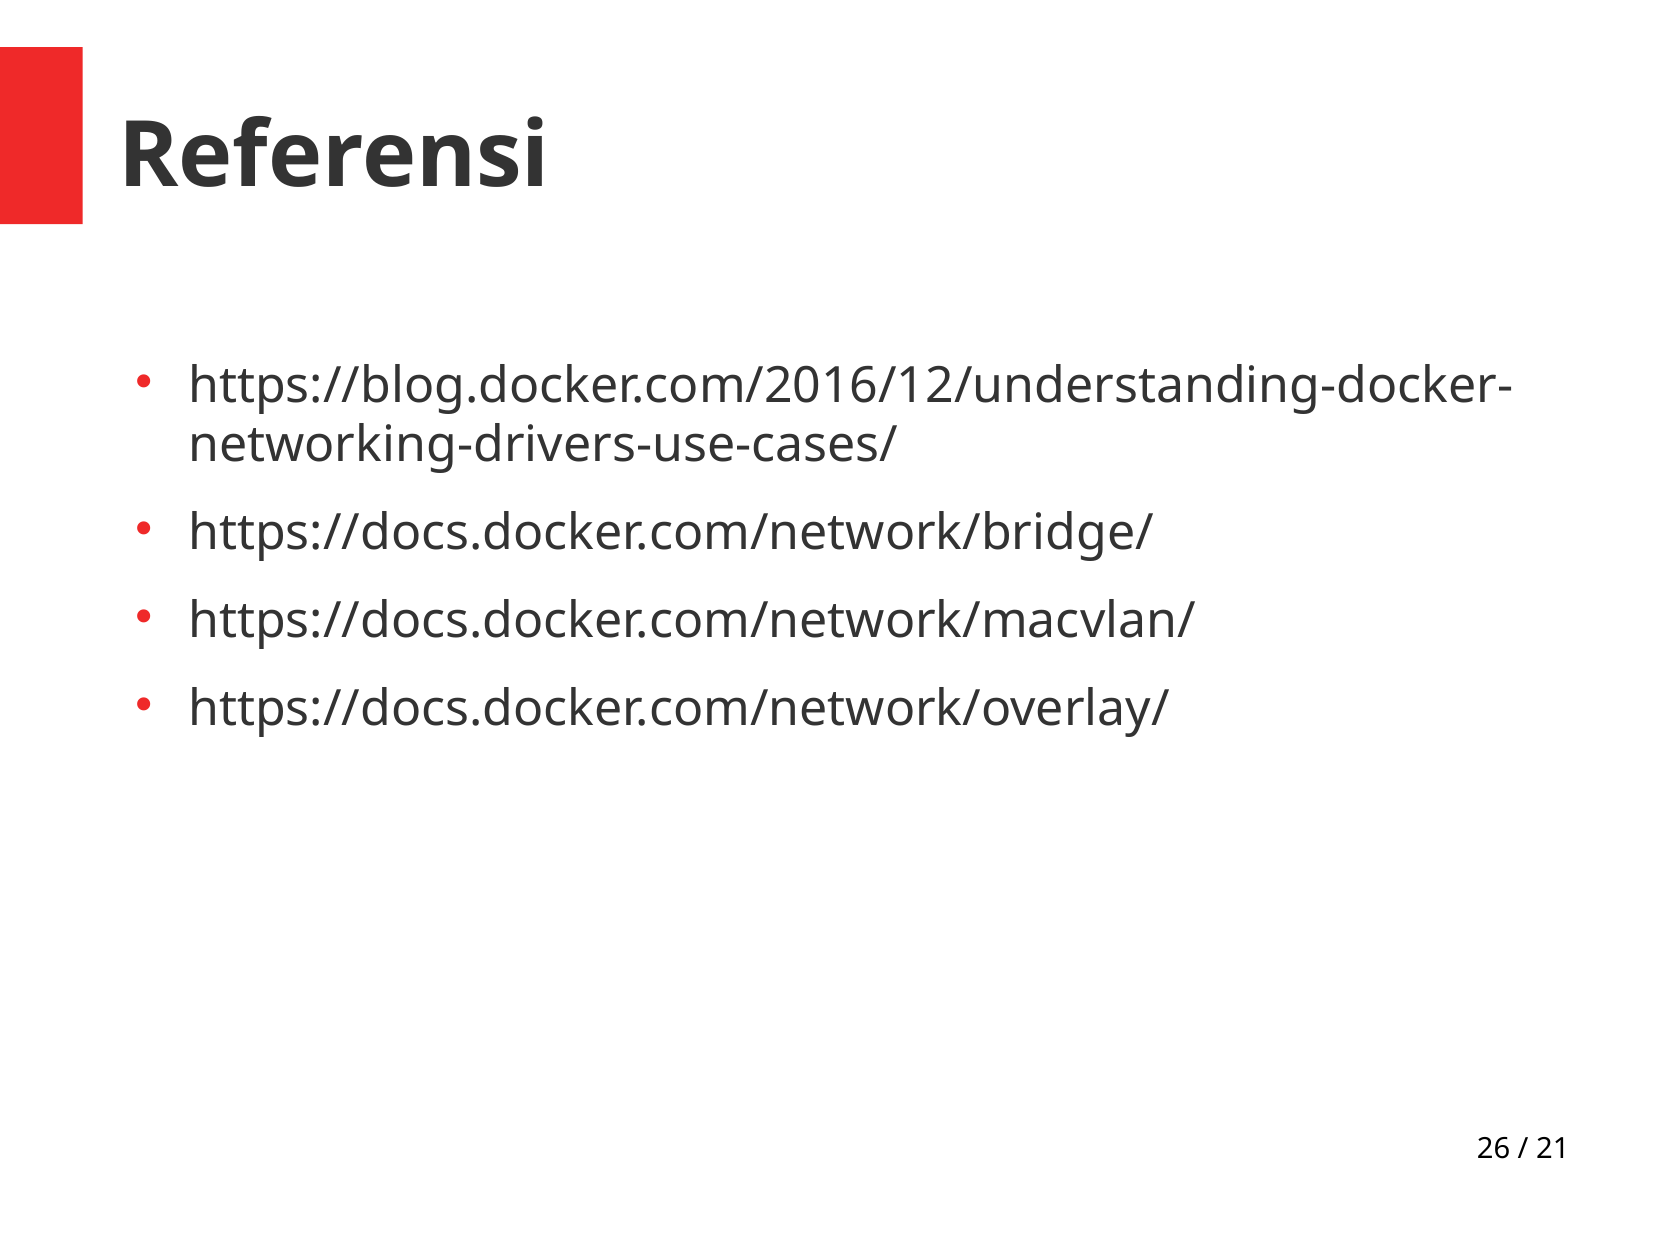

# Referensi
https://blog.docker.com/2016/12/understanding-docker-networking-drivers-use-cases/
https://docs.docker.com/network/bridge/
https://docs.docker.com/network/macvlan/
https://docs.docker.com/network/overlay/
26